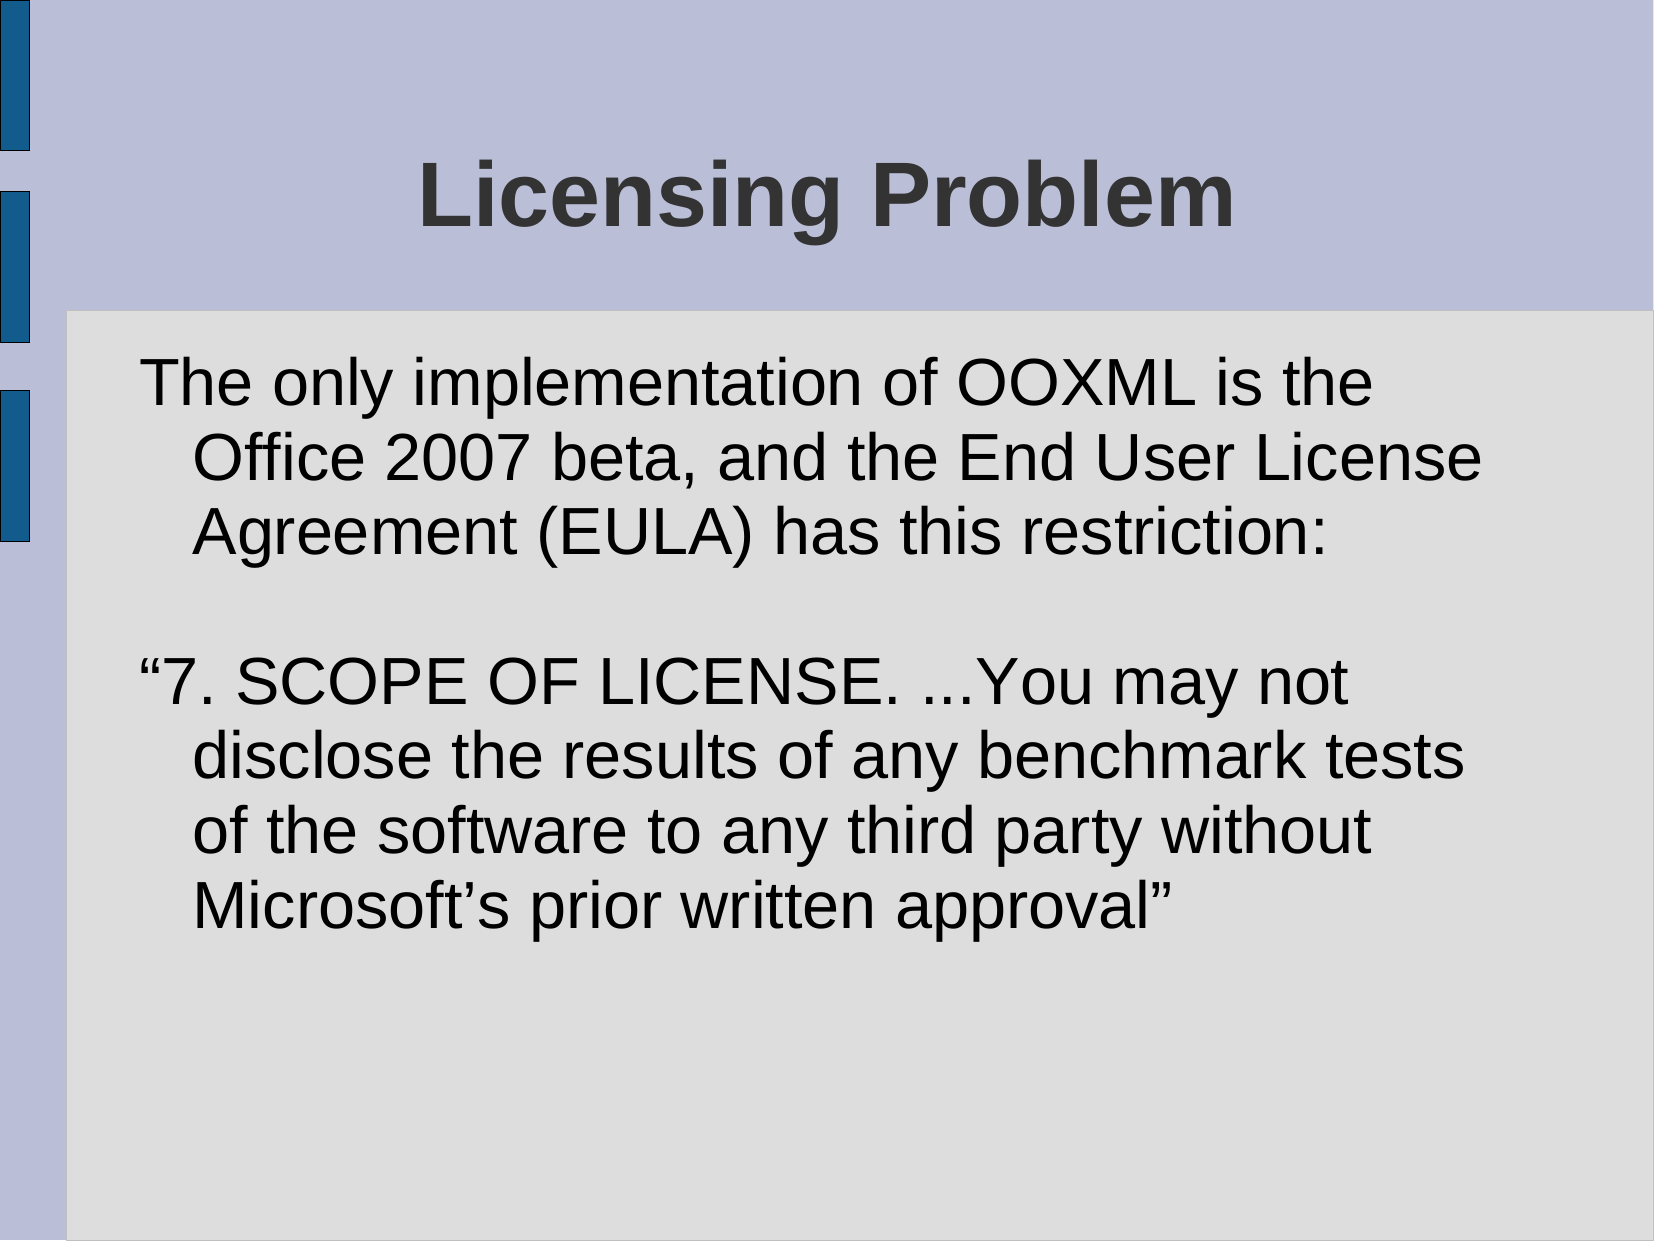

# Licensing Problem
The only implementation of OOXML is the Office 2007 beta, and the End User License Agreement (EULA) has this restriction:
“7. SCOPE OF LICENSE. ...You may not disclose the results of any benchmark tests of the software to any third party without Microsoft’s prior written approval”